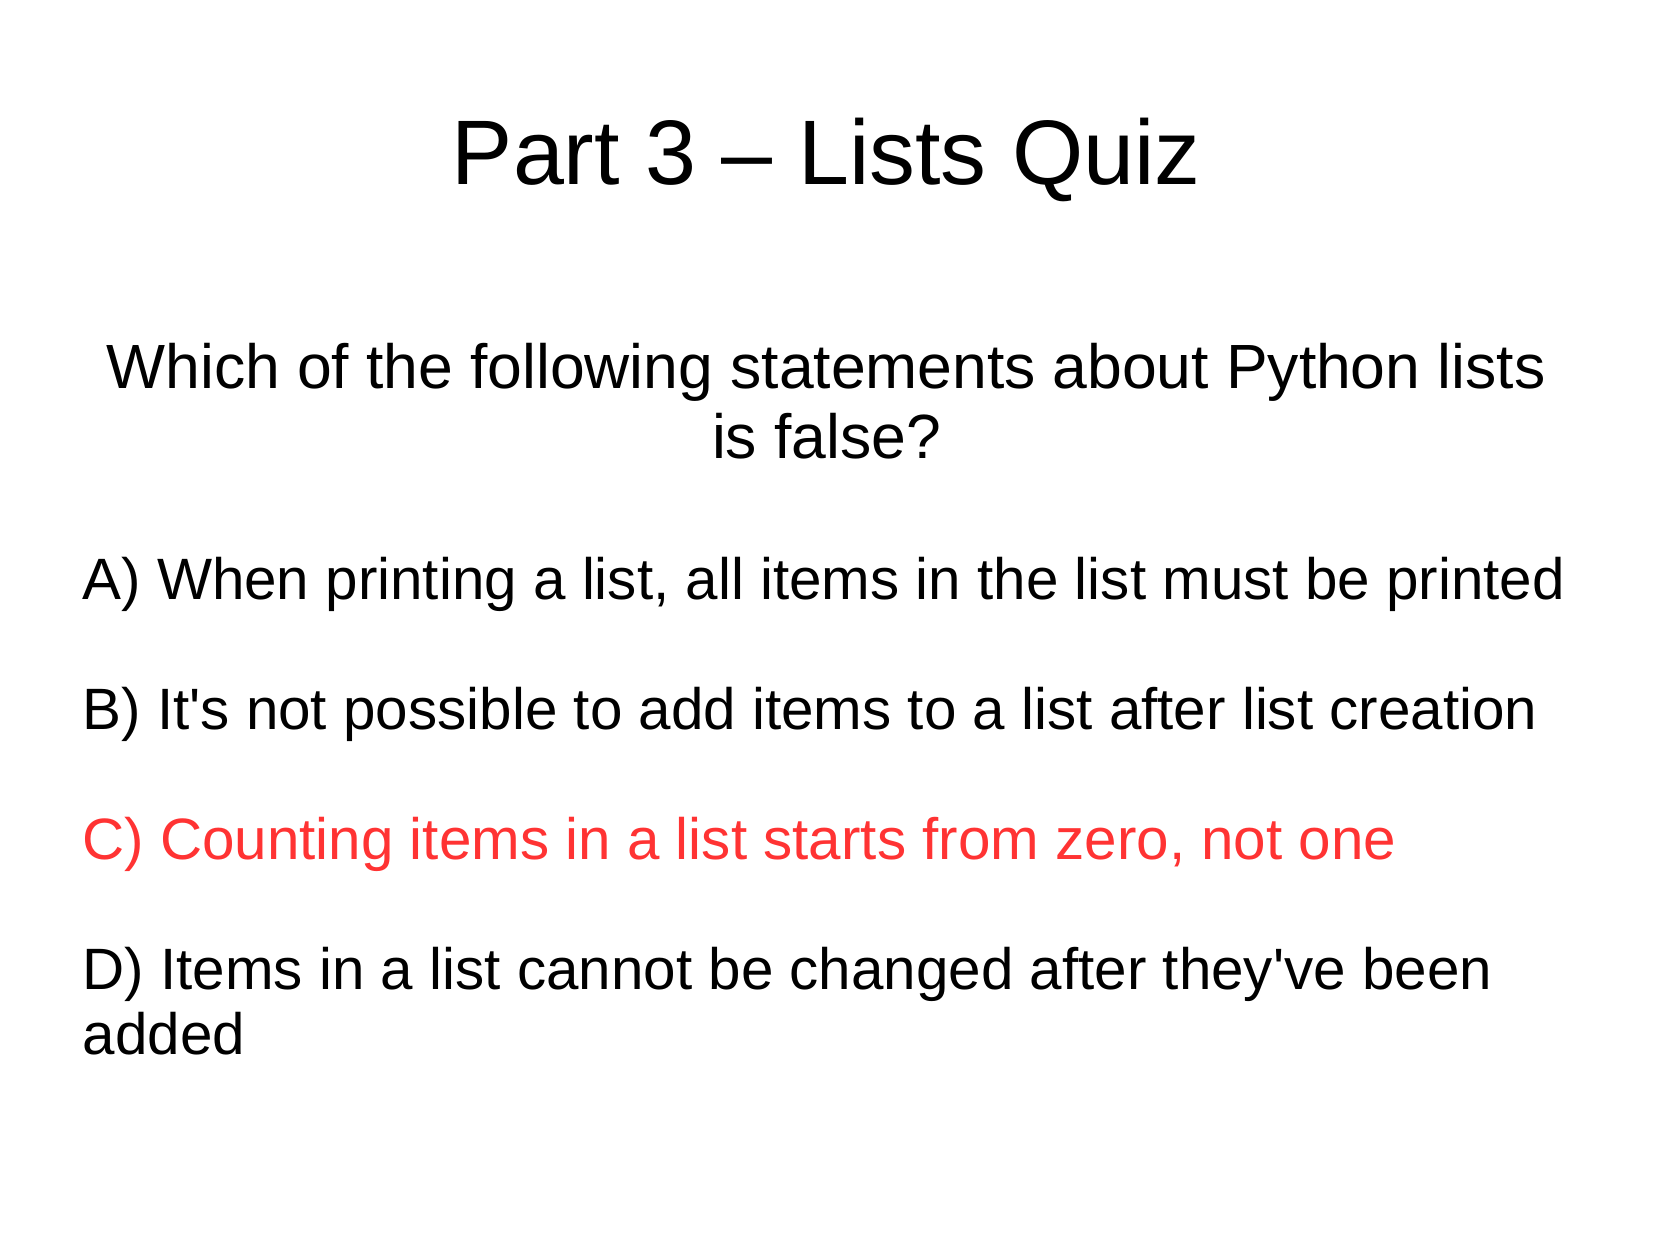

# Part 3 – Lists Quiz
Which of the following statements about Python lists is false?
A) When printing a list, all items in the list must be printed
B) It's not possible to add items to a list after list creation
C) Counting items in a list starts from zero, not one
D) Items in a list cannot be changed after they've been added